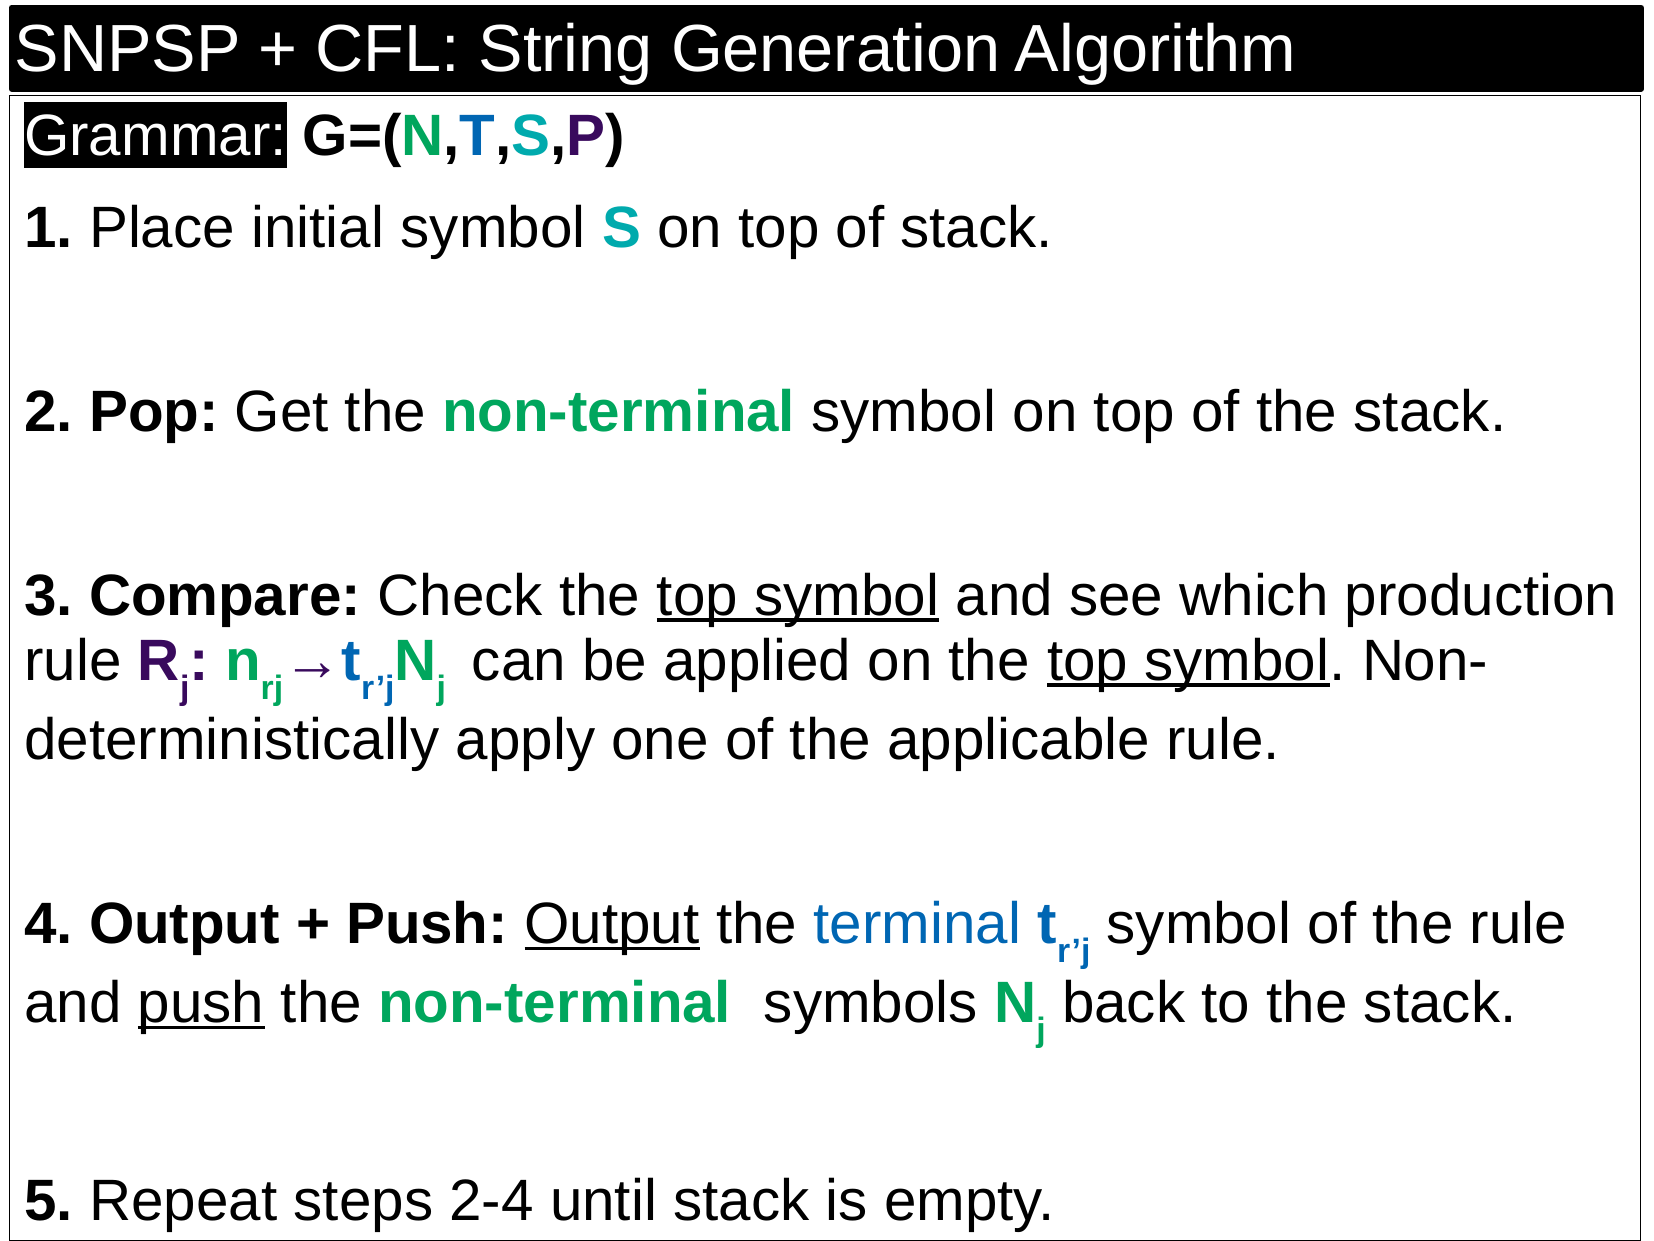

# SNPSP + CFL: String Generation Algorithm
Grammar: G=(N,T,S,P)
1. Place initial symbol S on top of stack.
2. Pop: Get the non-terminal symbol on top of the stack.
3. Compare: Check the top symbol and see which production rule Rj: nrj→tr’jNj can be applied on the top symbol. Non-deterministically apply one of the applicable rule.
4. Output + Push: Output the terminal tr’j symbol of the rule and push the non-terminal symbols Nj back to the stack.
5. Repeat steps 2-4 until stack is empty.